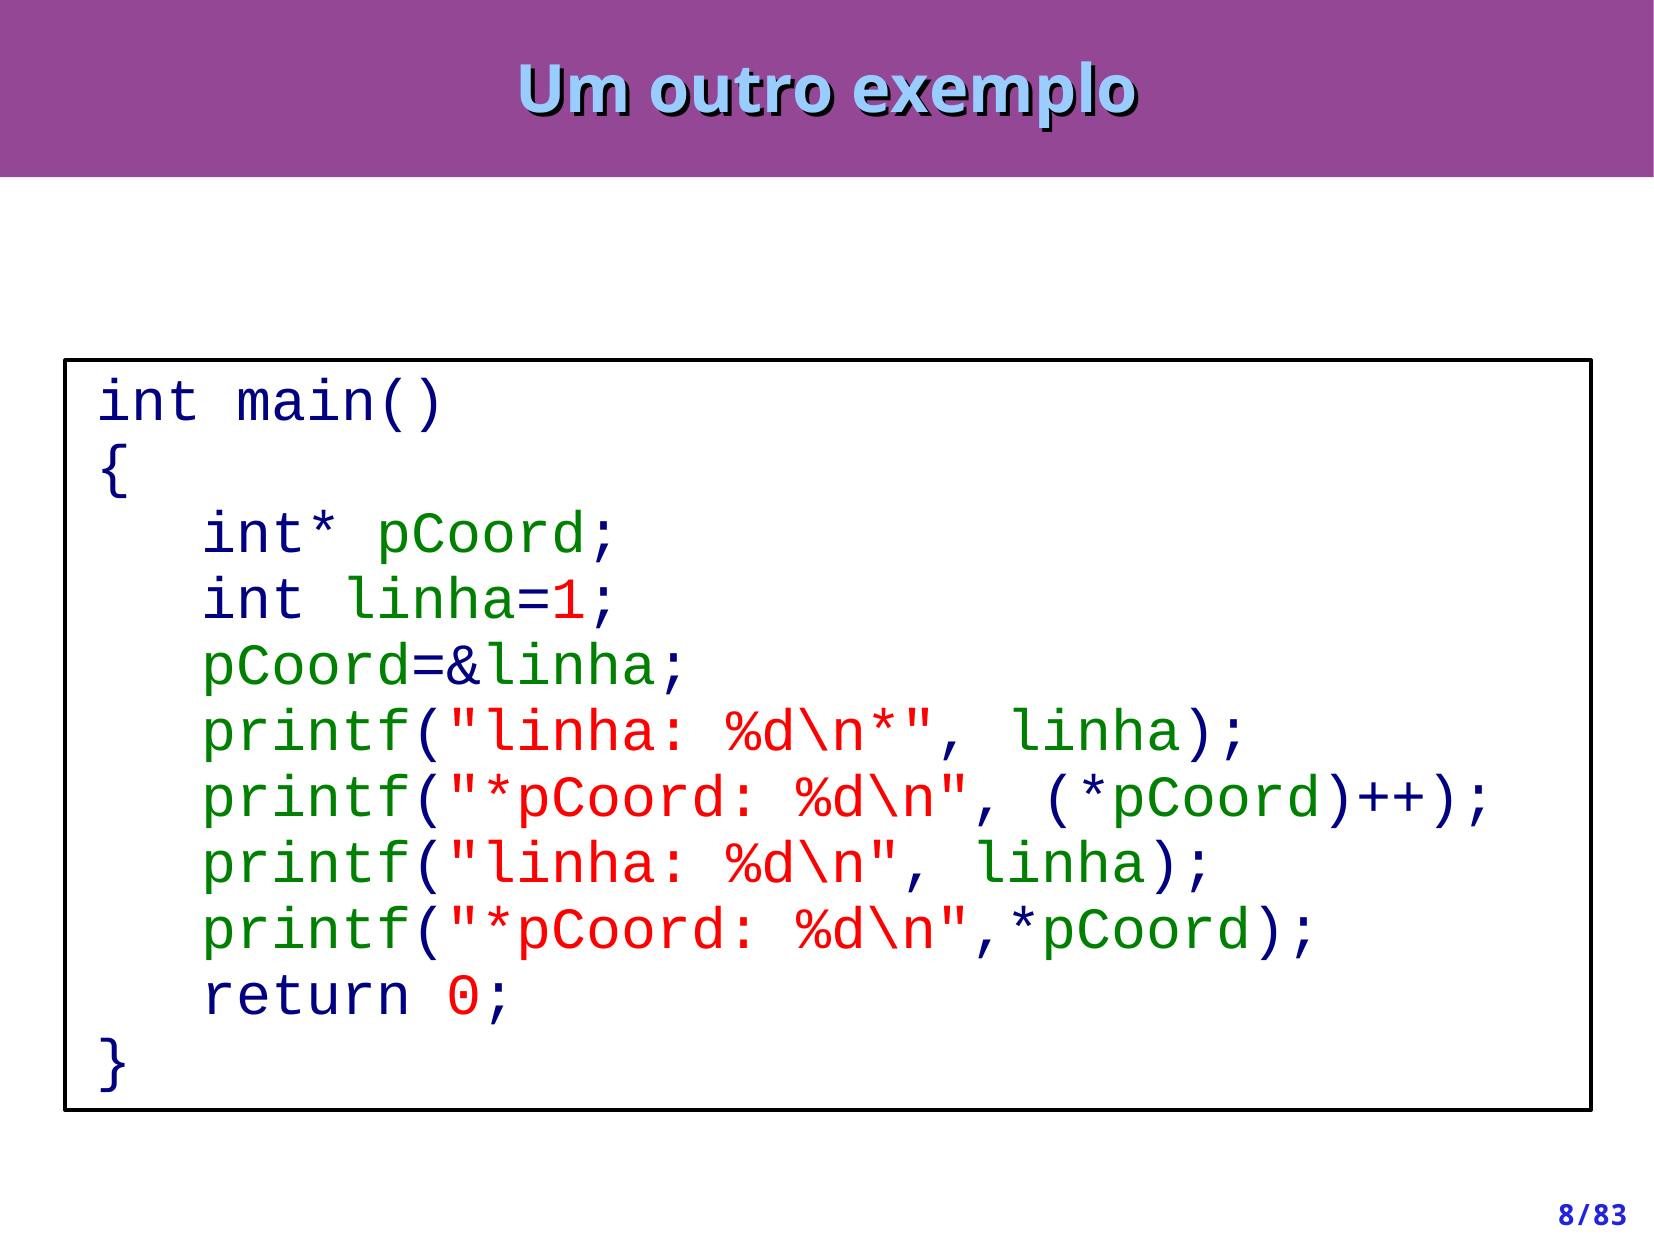

# Um outro exemplo
int main()
{
 int* pCoord;
 int linha=1;
 pCoord=&linha;
 printf("linha: %d\n*", linha);
 printf("*pCoord: %d\n", (*pCoord)++);
 printf("linha: %d\n", linha);
 printf("*pCoord: %d\n",*pCoord);
 return 0;
}
8